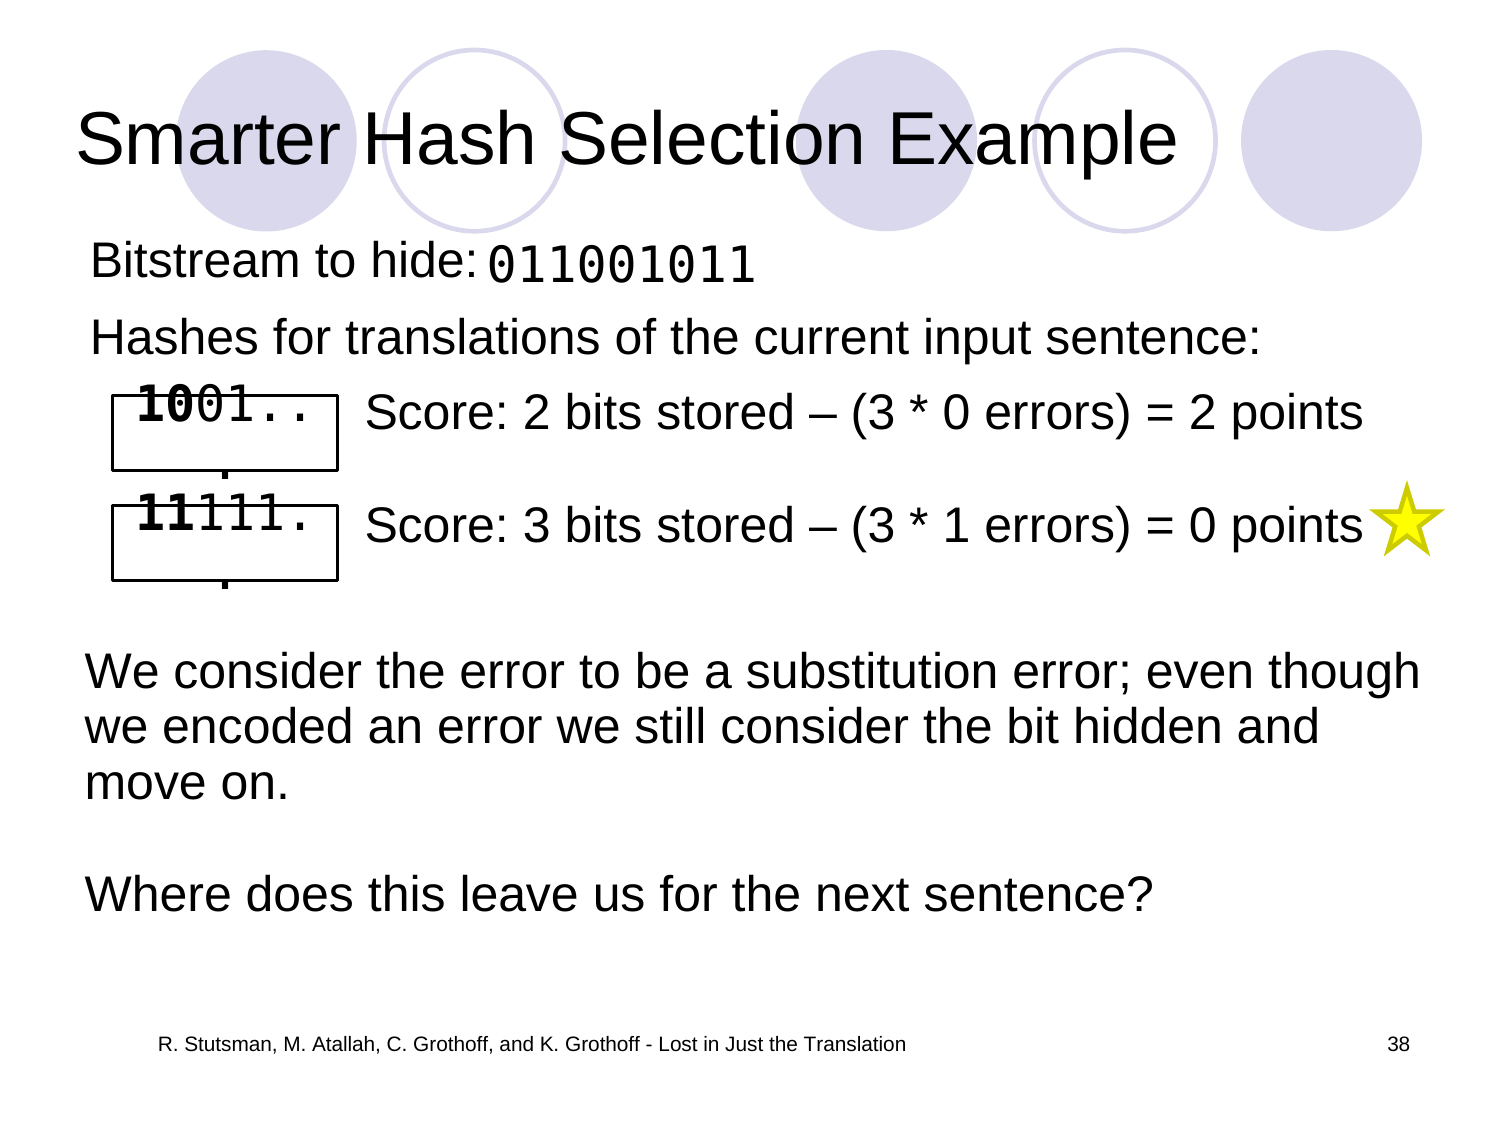

# Smarter Hash Selection Example
Bitstream to hide:
011001011
Hashes for translations of the current input sentence:
Score: 2 bits stored – (3 * 0 errors) = 2 points
1001...
Score: 3 bits stored – (3 * 1 errors) = 0 points
11111..
We consider the error to be a substitution error; even though
we encoded an error we still consider the bit hidden and
move on.
Where does this leave us for the next sentence?
R. Stutsman, M. Atallah, C. Grothoff, and K. Grothoff - Lost in Just the Translation
38